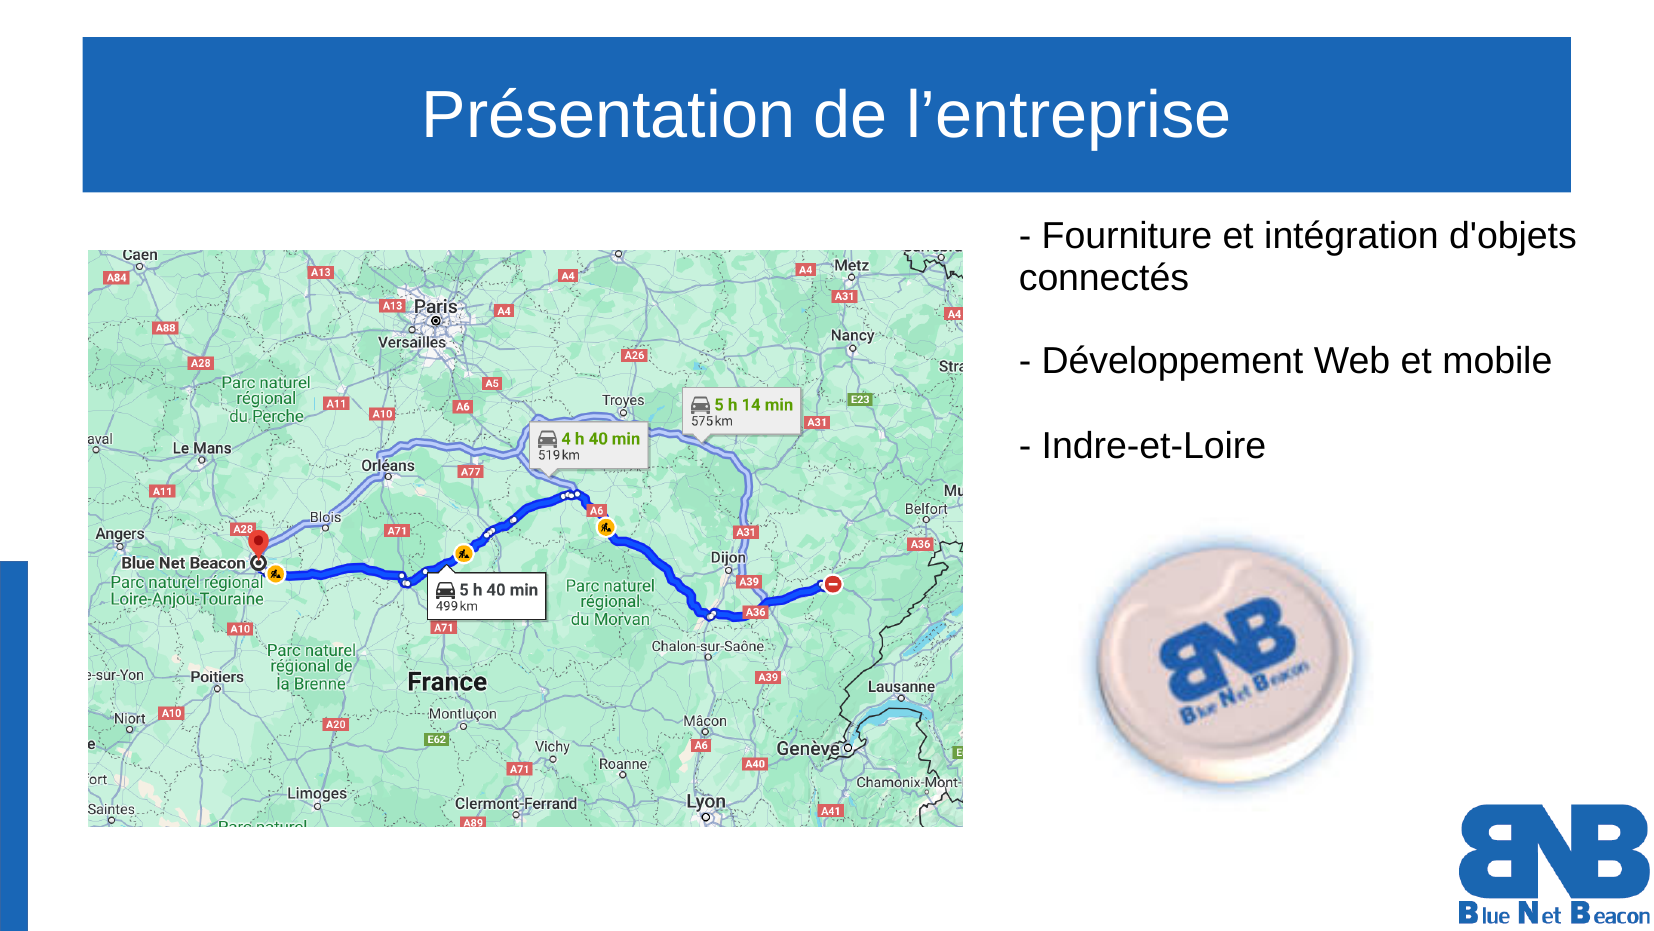

# Présentation de l’entreprise
- Fourniture et intégration d'objets connectés
- Développement Web et mobile
- Indre-et-Loire